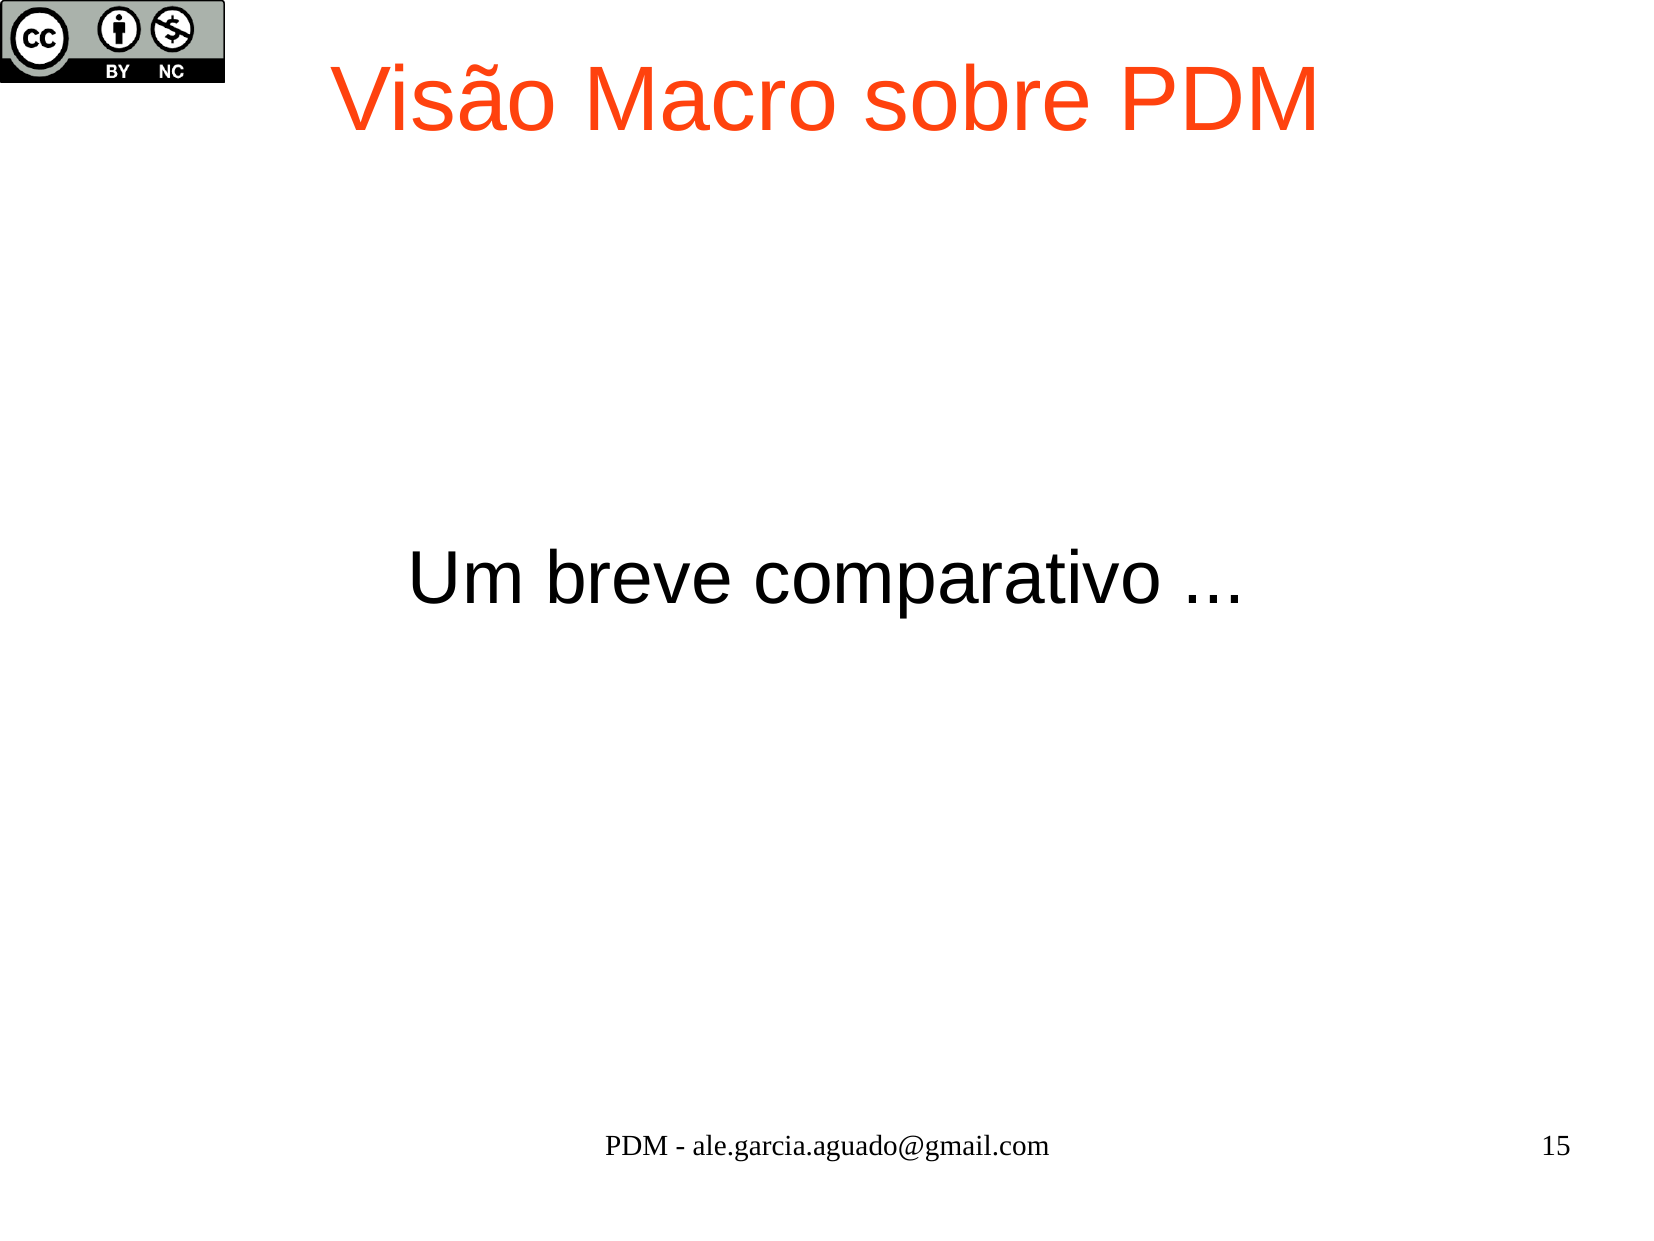

# Visão Macro sobre PDM
Um breve comparativo ...
PDM - ale.garcia.aguado@gmail.com
15